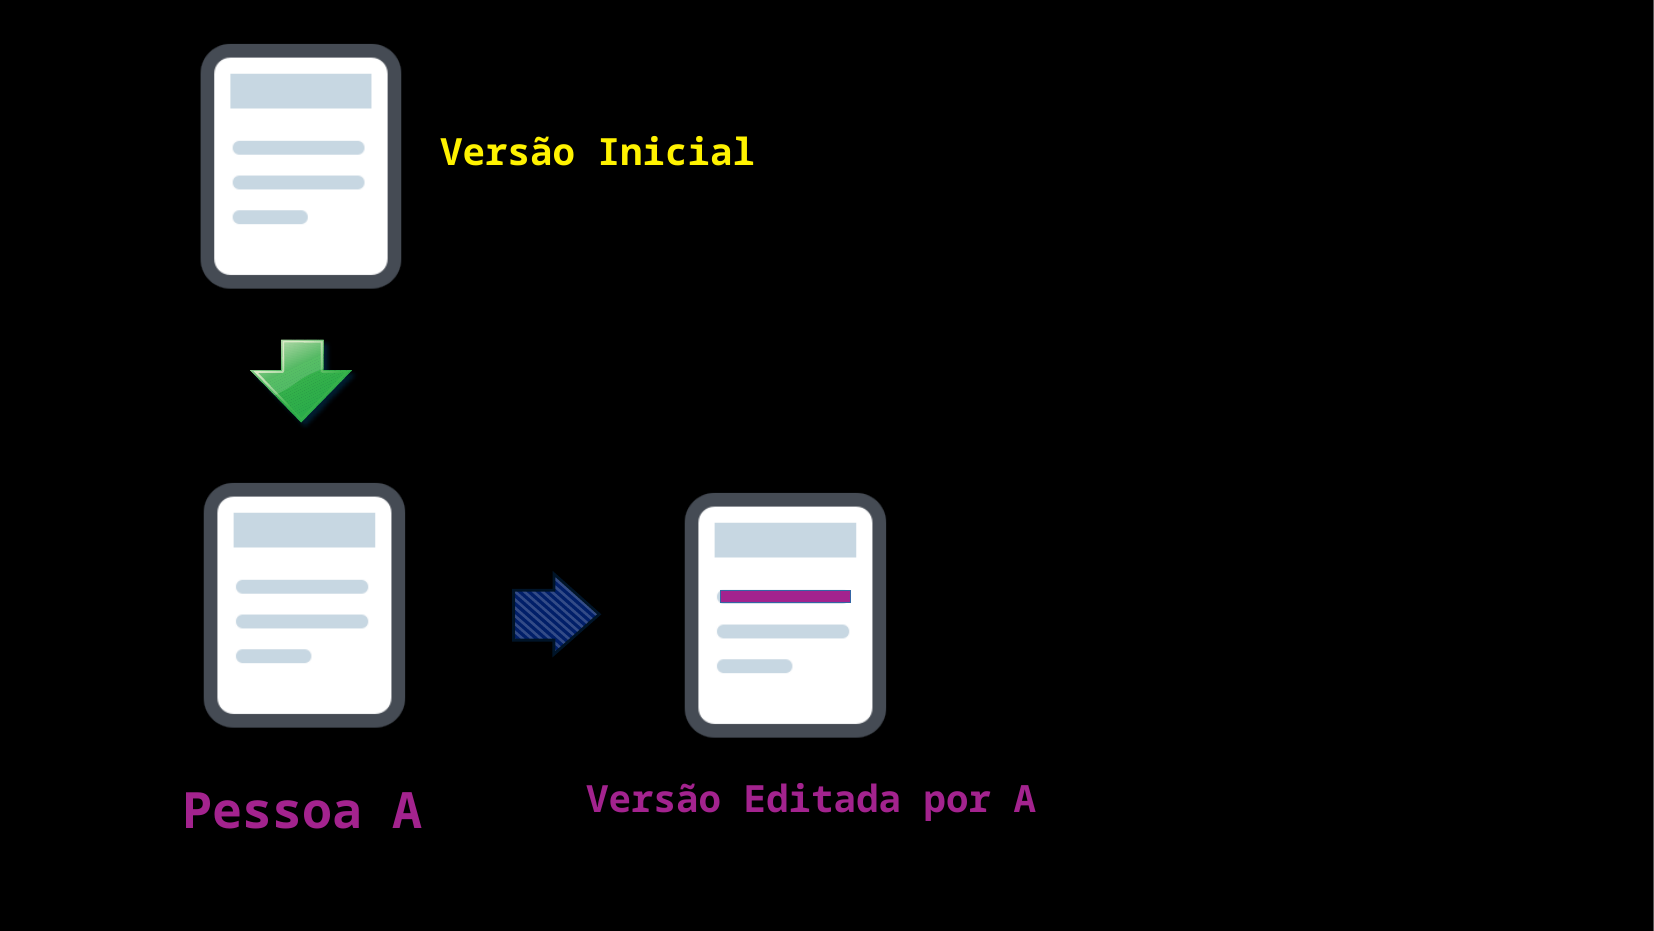

Versão Inicial
Versão Editada por A
Pessoa A